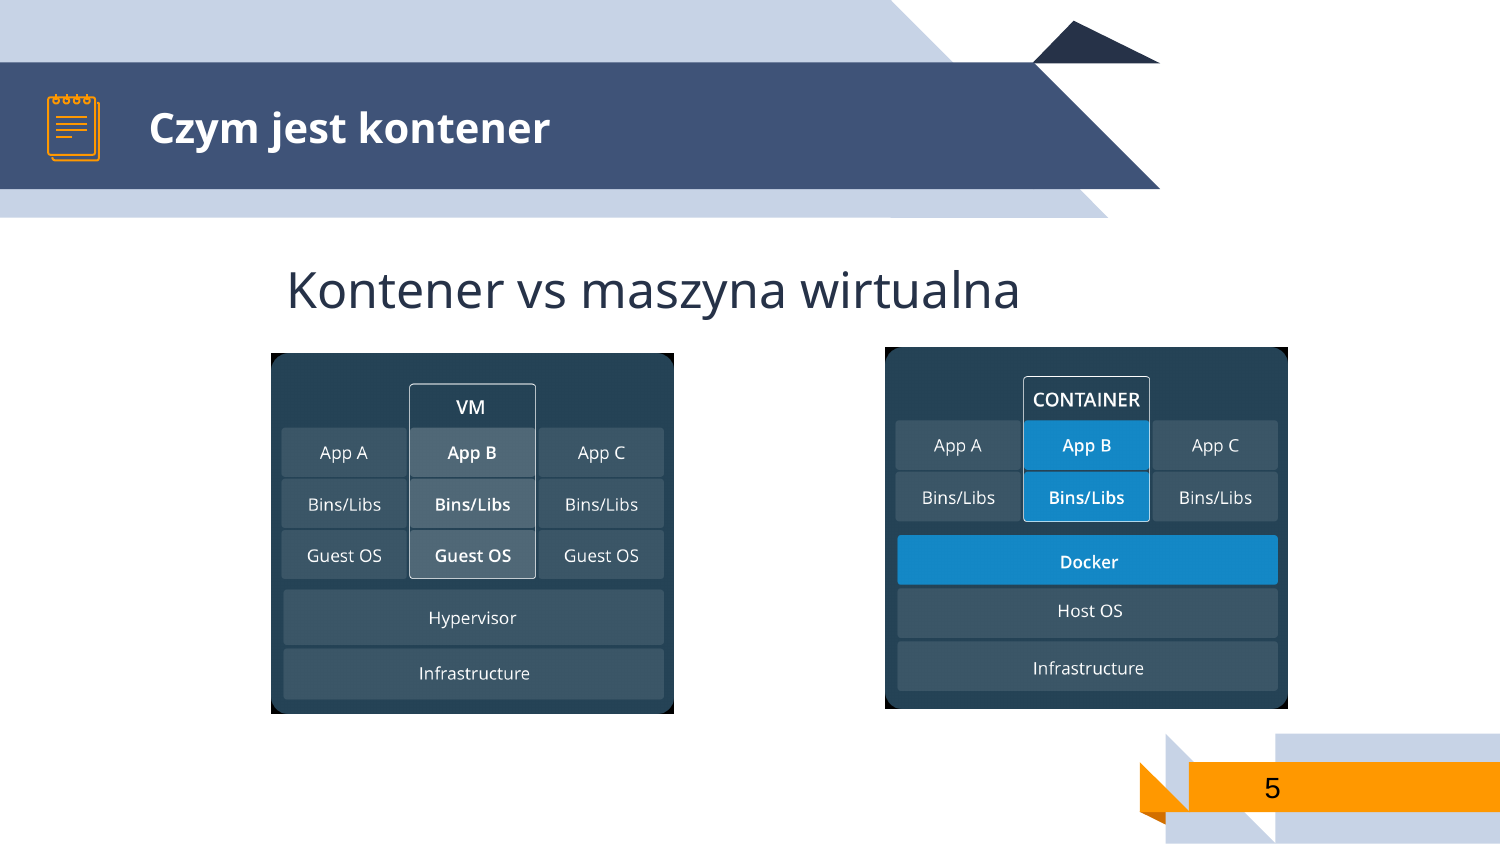

# Czym jest kontener
Kontener vs maszyna wirtualna